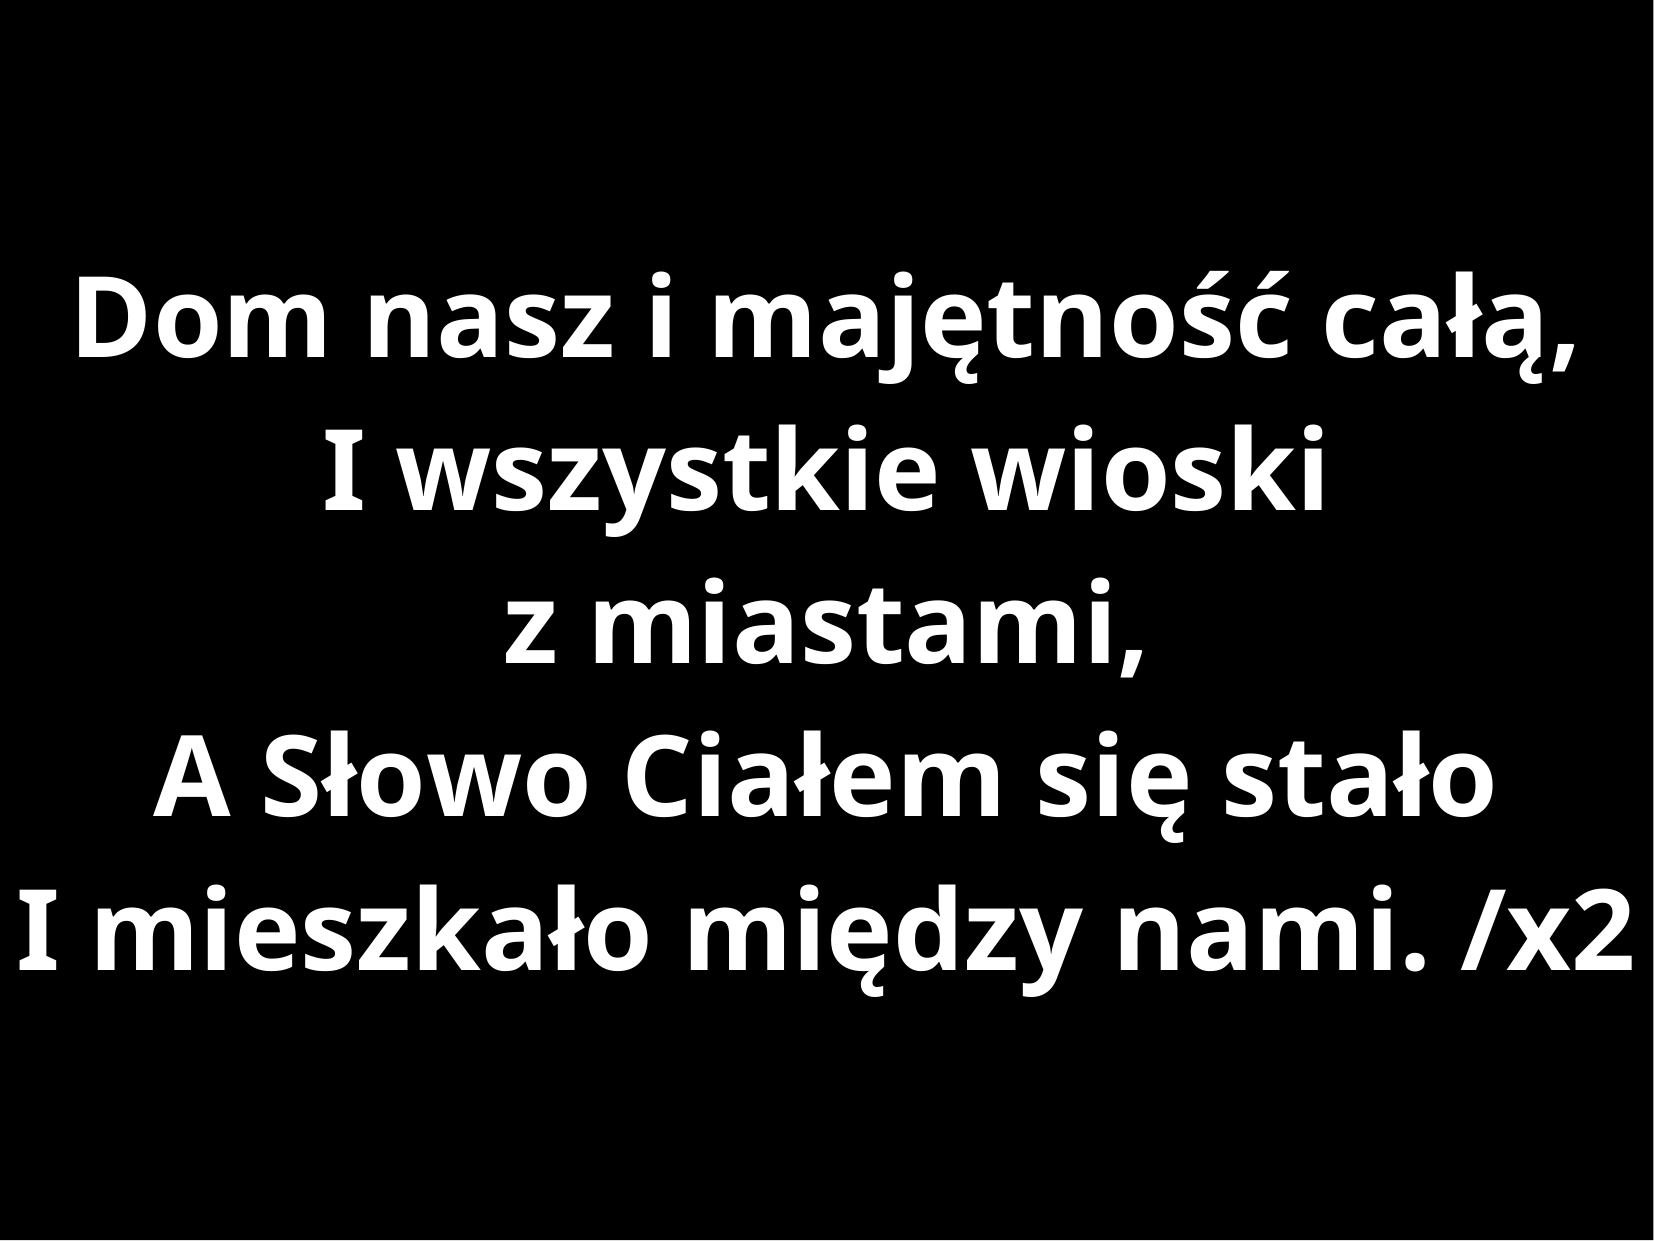

# Dom nasz i majętność całą, I wszystkie wioski z miastami, A Słowo Ciałem się stało I mieszkało między nami. /x2